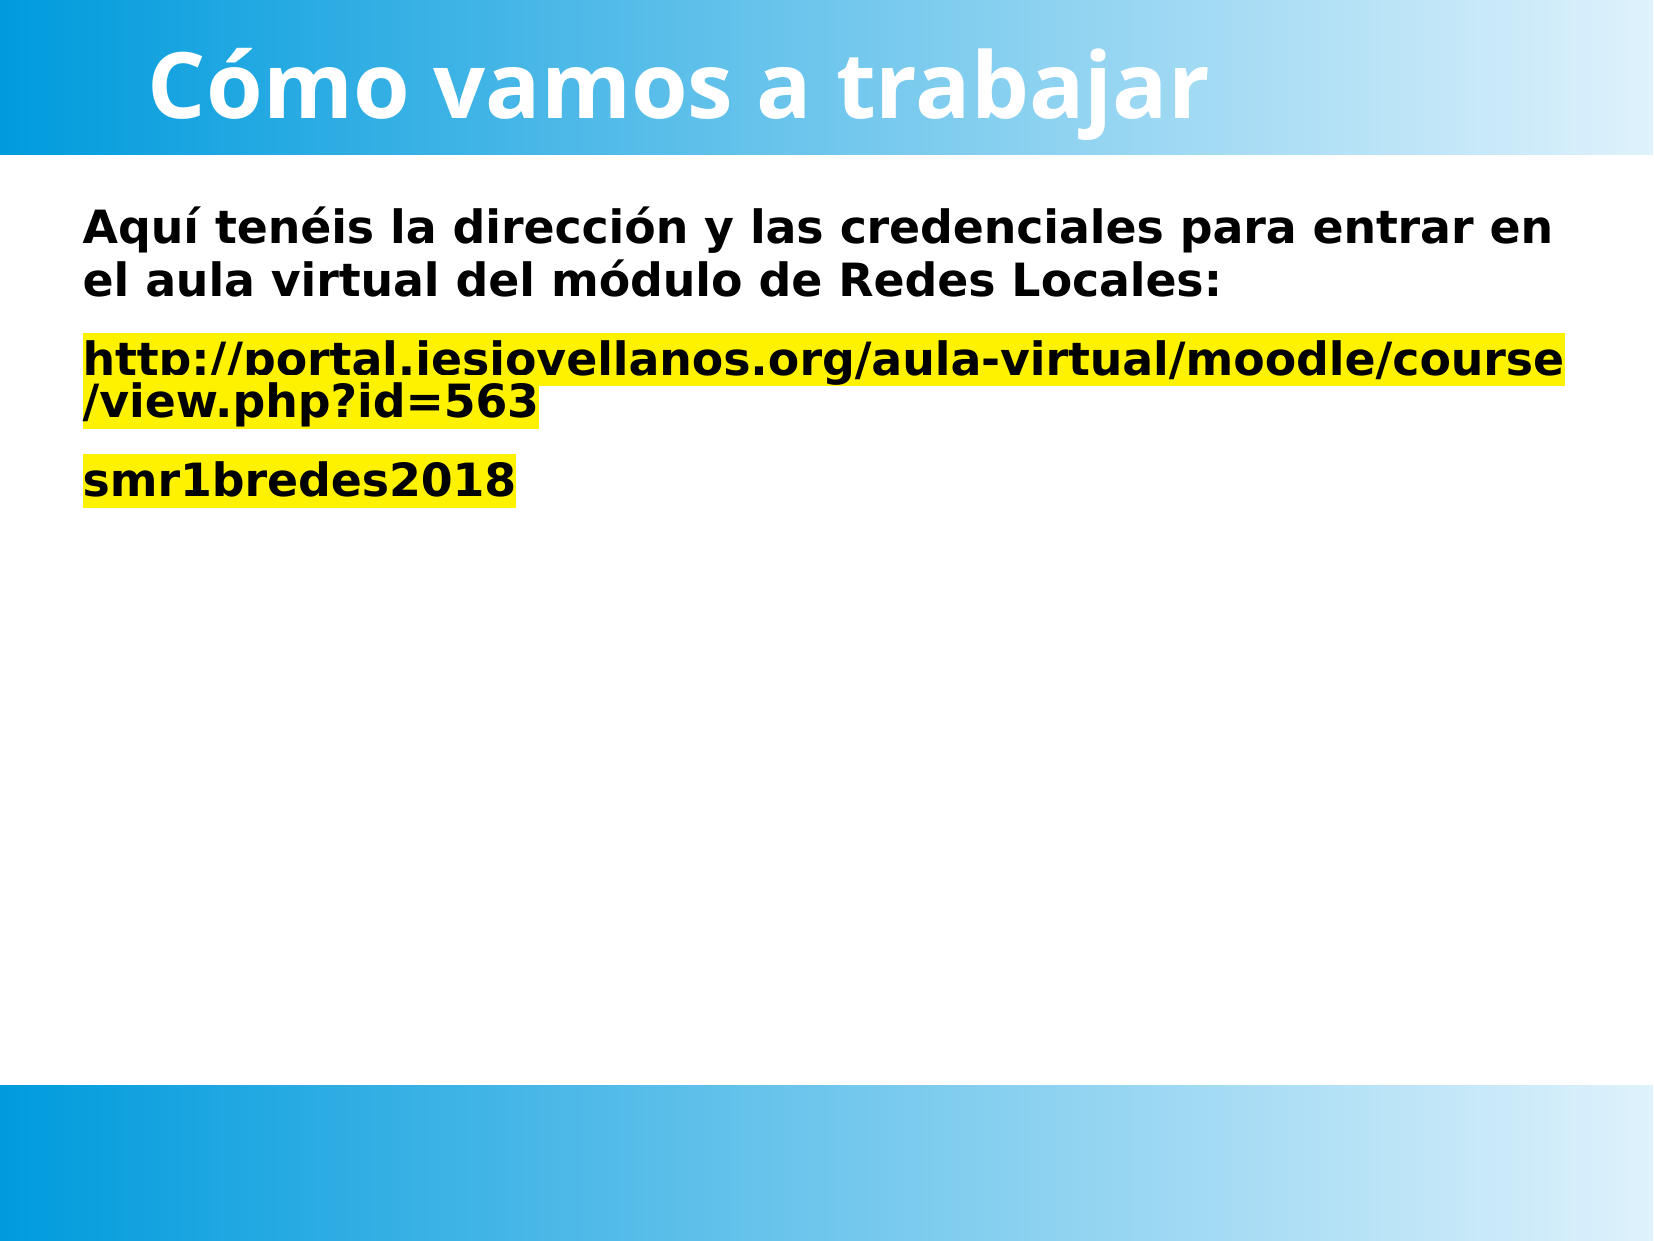

# Cómo vamos a trabajar
Aquí tenéis la dirección y las credenciales para entrar en el aula virtual del módulo de Redes Locales:
http://portal.iesjovellanos.org/aula-virtual/moodle/course/view.php?id=563
smr1bredes2018